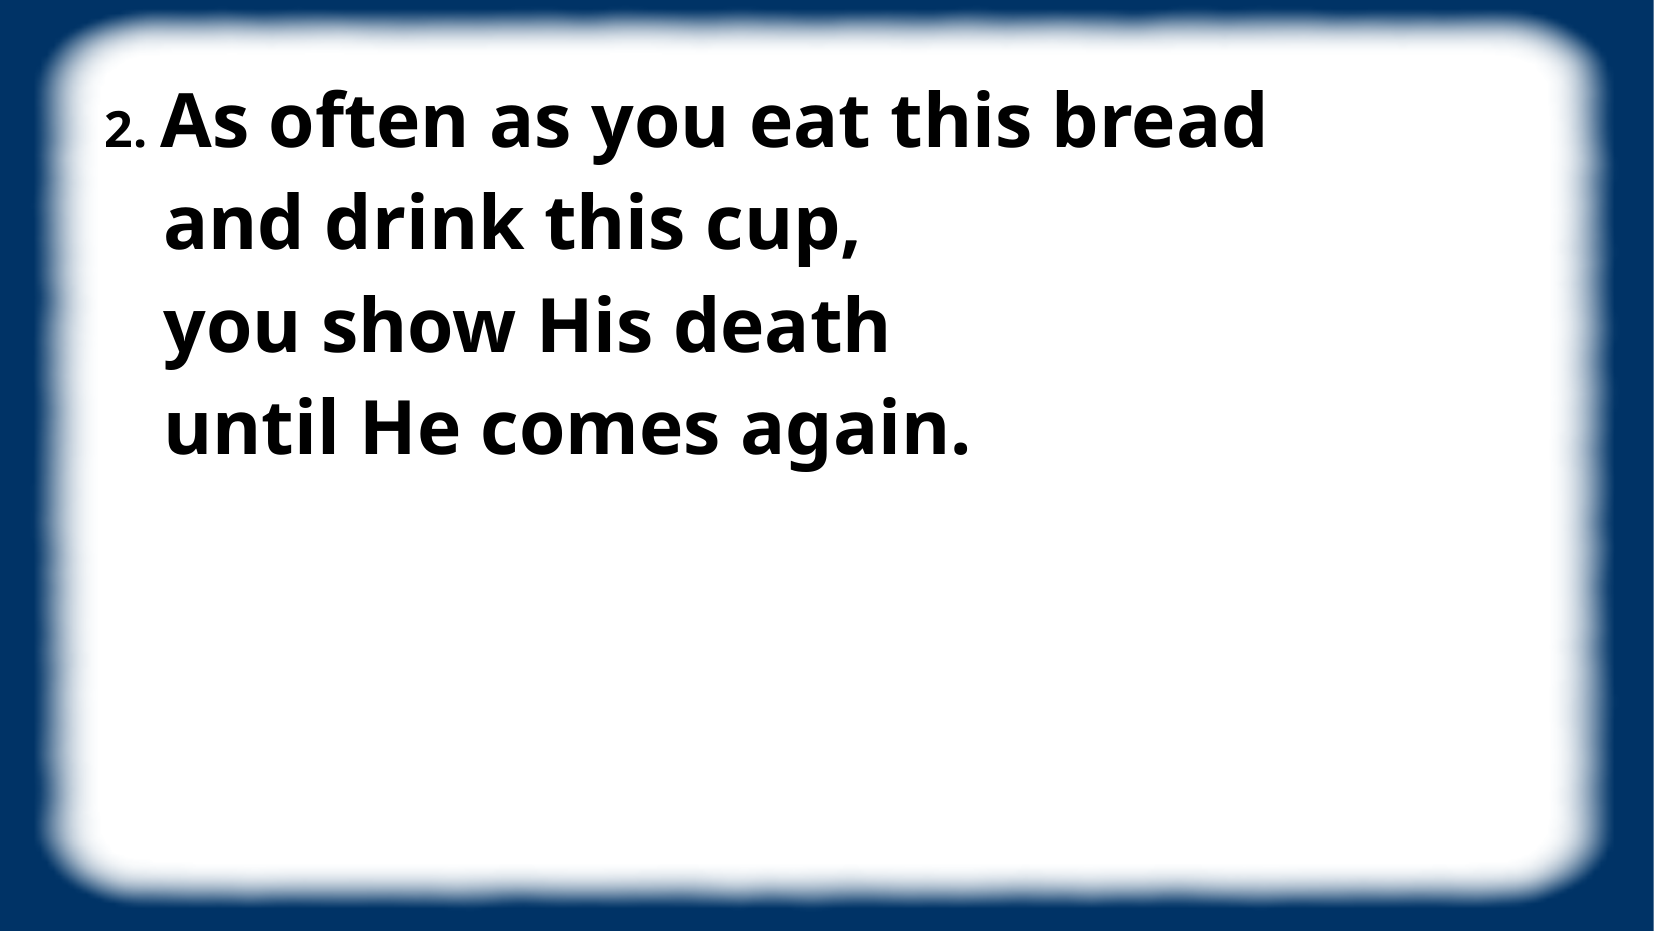

2. As often as you eat this bread
 and drink this cup,
 you show His death
 until He comes again.